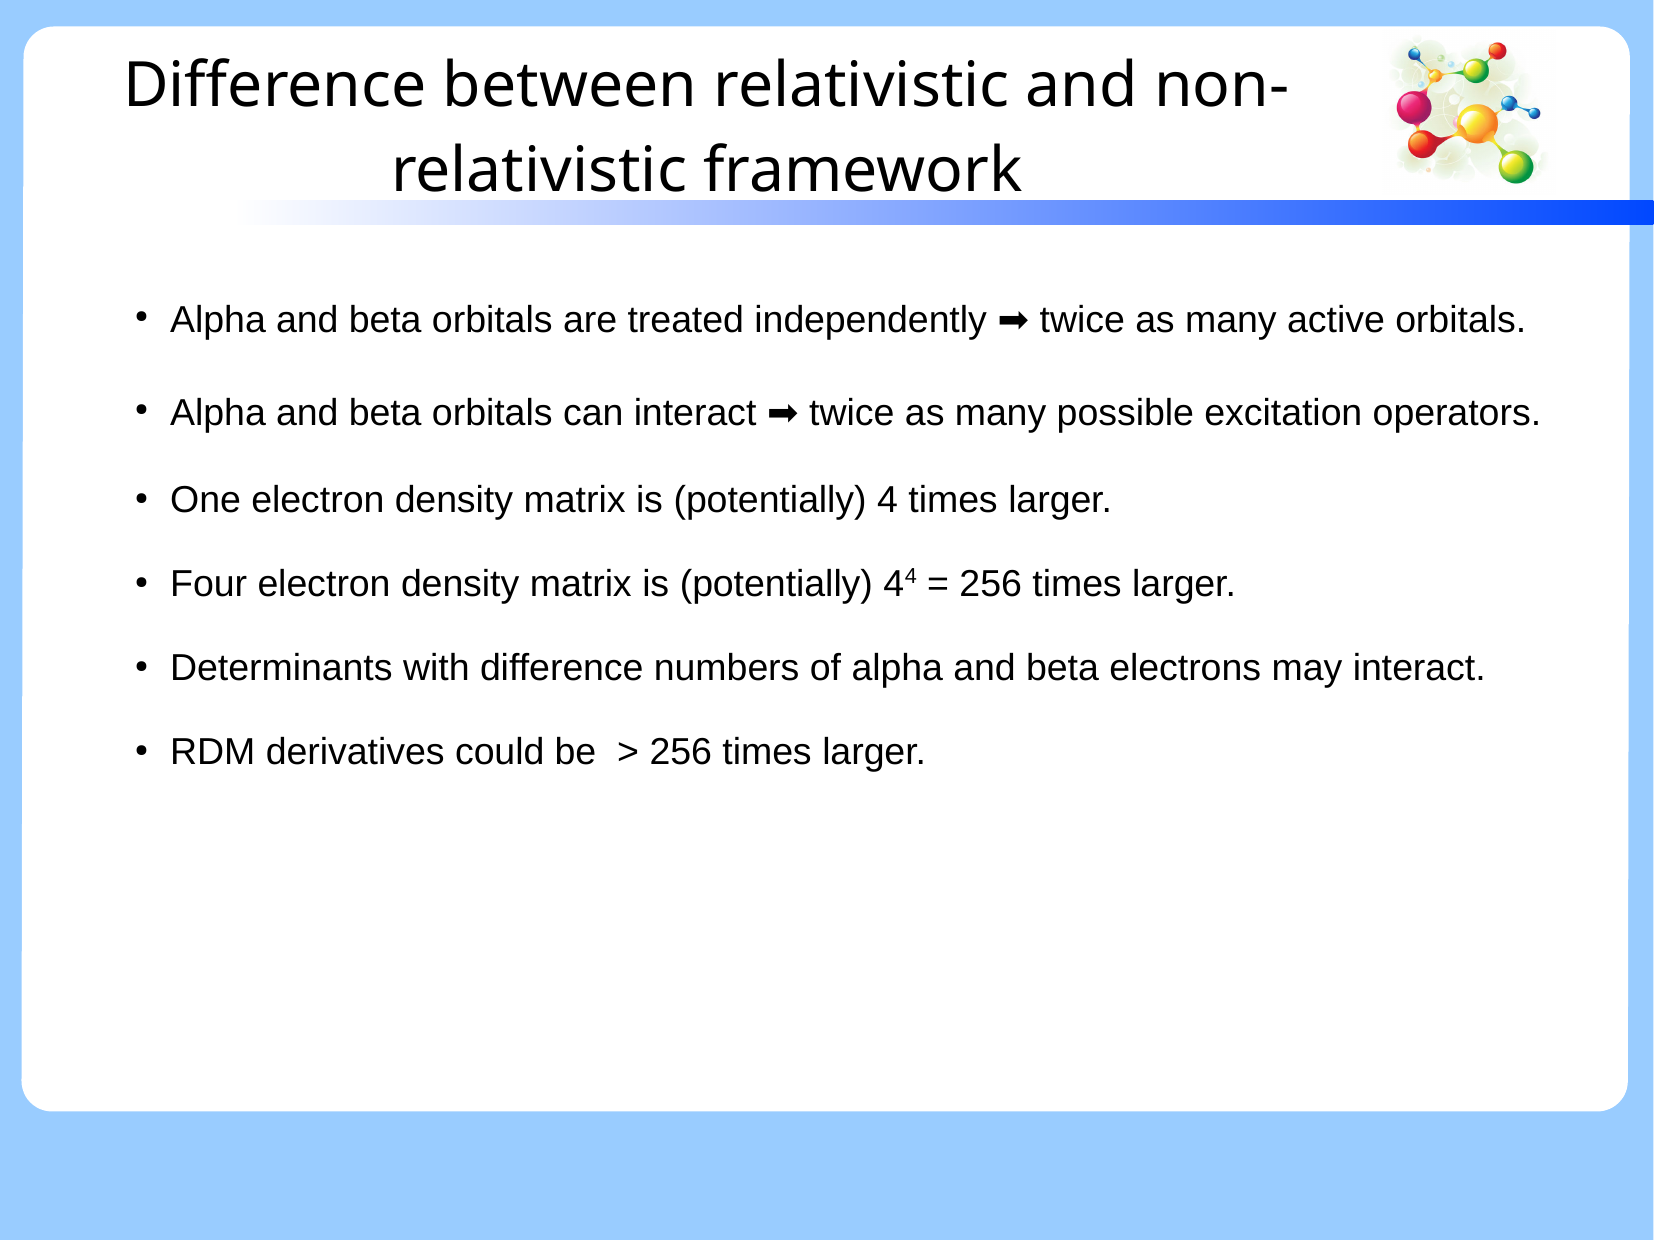

# Difference between relativistic and non-relativistic framework
Alpha and beta orbitals are treated independently ➡ twice as many active orbitals.
Alpha and beta orbitals can interact ➡ twice as many possible excitation operators.
One electron density matrix is (potentially) 4 times larger.
Four electron density matrix is (potentially) 44 = 256 times larger.
Determinants with difference numbers of alpha and beta electrons may interact.
RDM derivatives could be > 256 times larger.